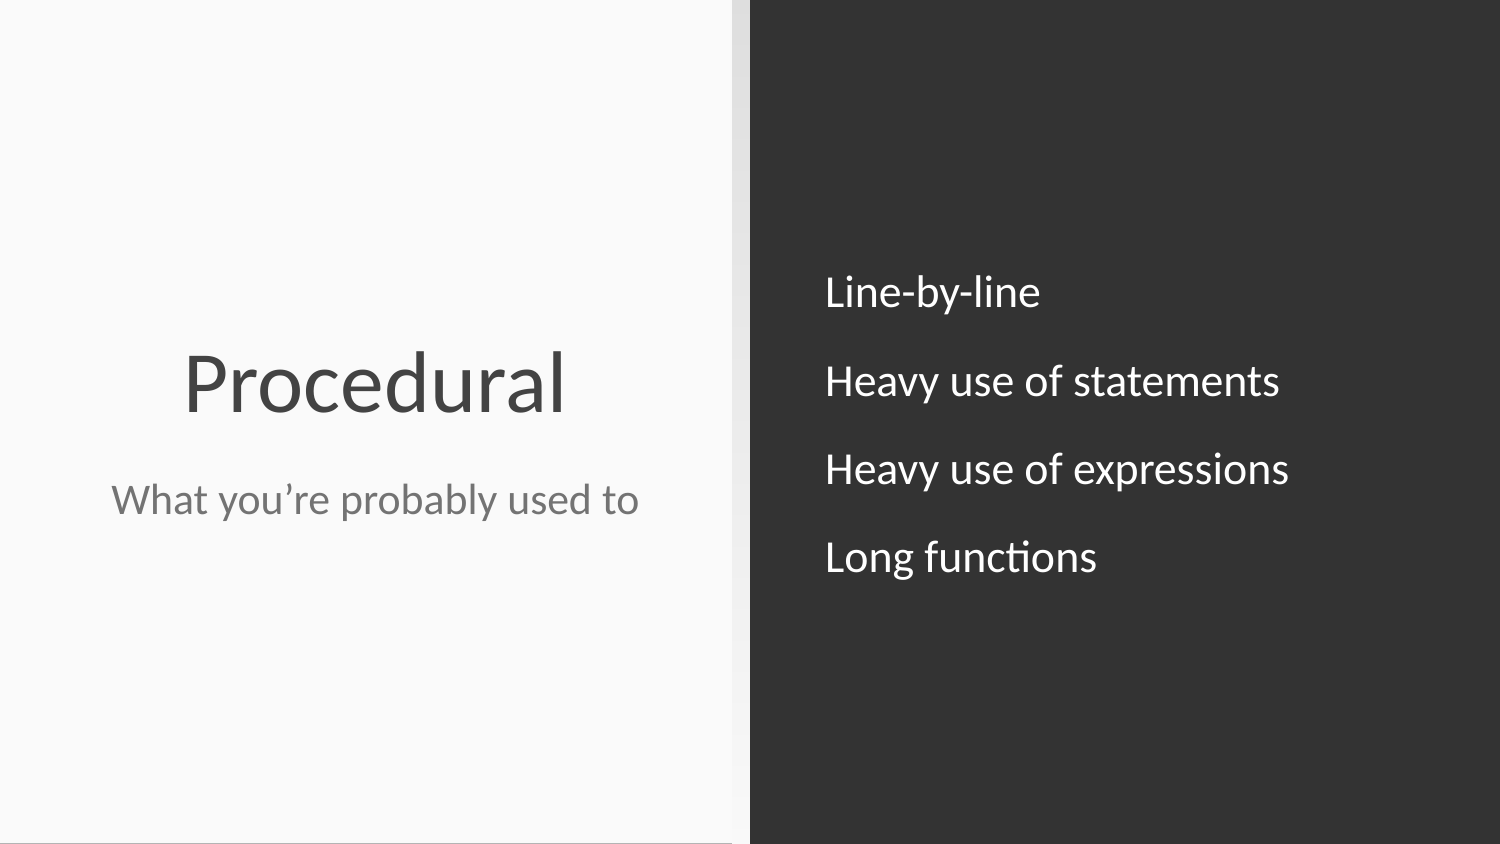

Line-by-line
Heavy use of statements
Heavy use of expressions
Long functions
# Procedural
What you’re probably used to